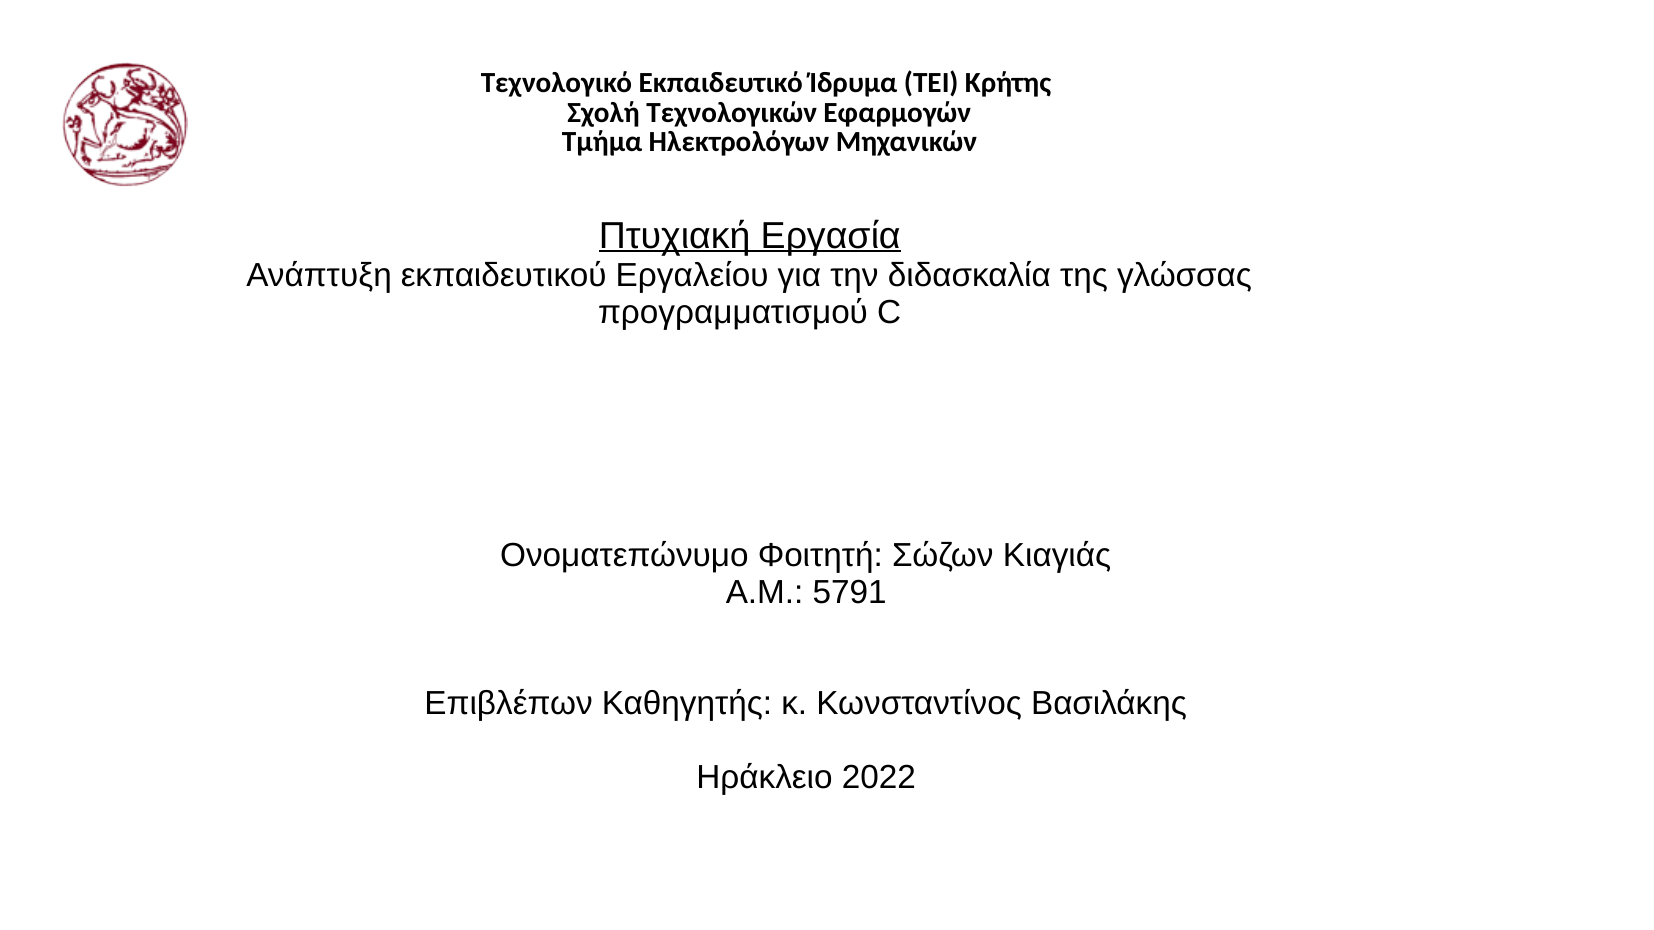

# Τεχνολογικό Εκπαιδευτικό Ίδρυμα (ΤΕΙ) Κρήτης Σχολή Τεχνολογικών Εφαρμογών Τμήμα Ηλεκτρολόγων Μηχανικών
Πτυχιακή Εργασία
Ανάπτυξη εκπαιδευτικού Εργαλείου για την διδασκαλία της γλώσσας προγραμματισμού C
Ονοματεπώνυμο Φοιτητή: Σώζων Κιαγιάς
Α.Μ.: 5791
Επιβλέπων Καθηγητής: κ. Κωνσταντίνος Βασιλάκης
Ηράκλειο 2022